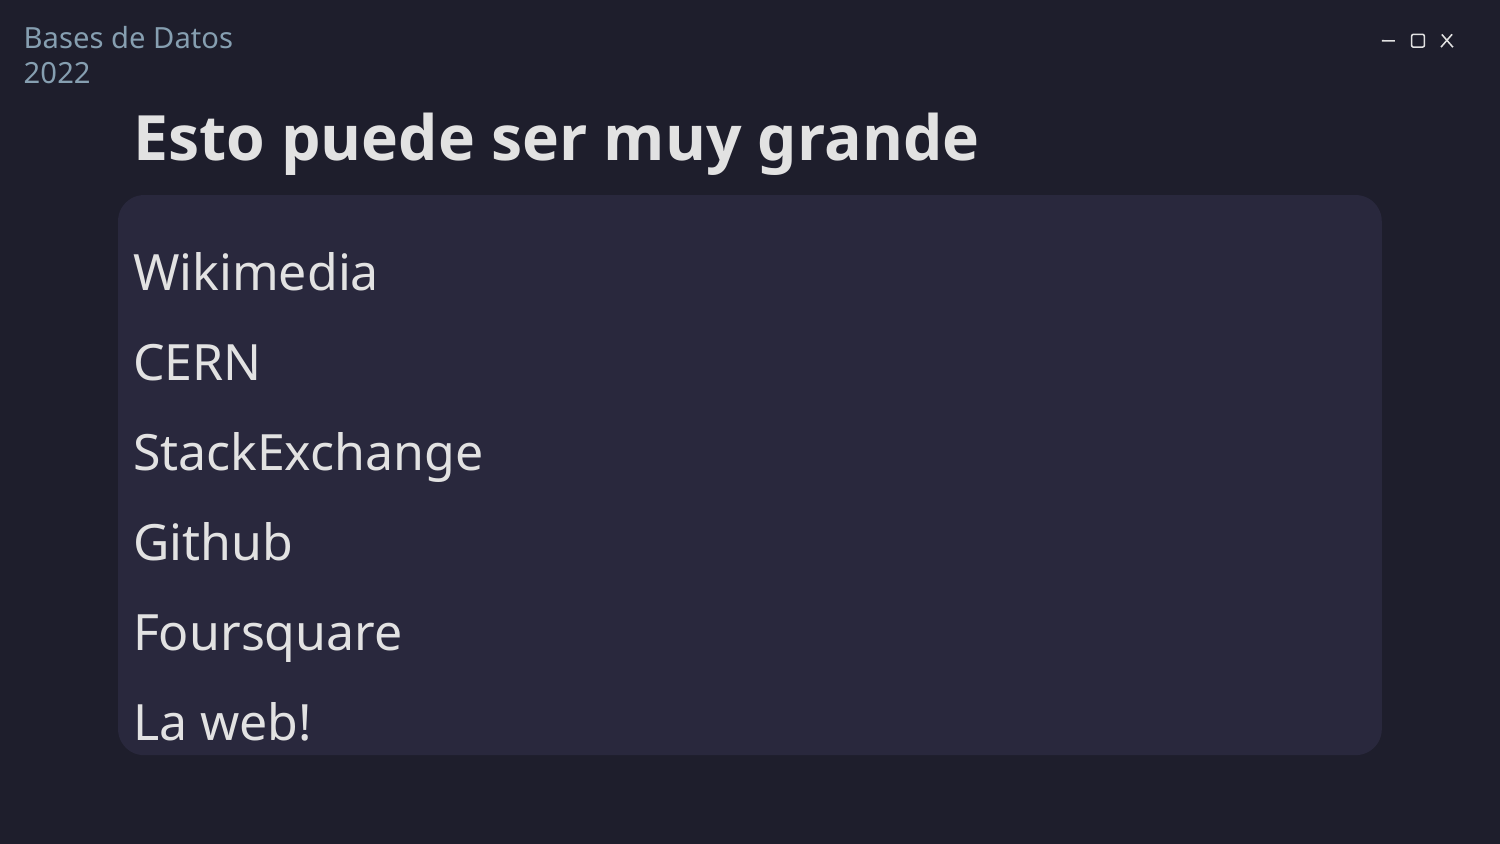

# Esto puede ser muy grande
Wikimedia
CERN
StackExchange
Github
Foursquare
La web!